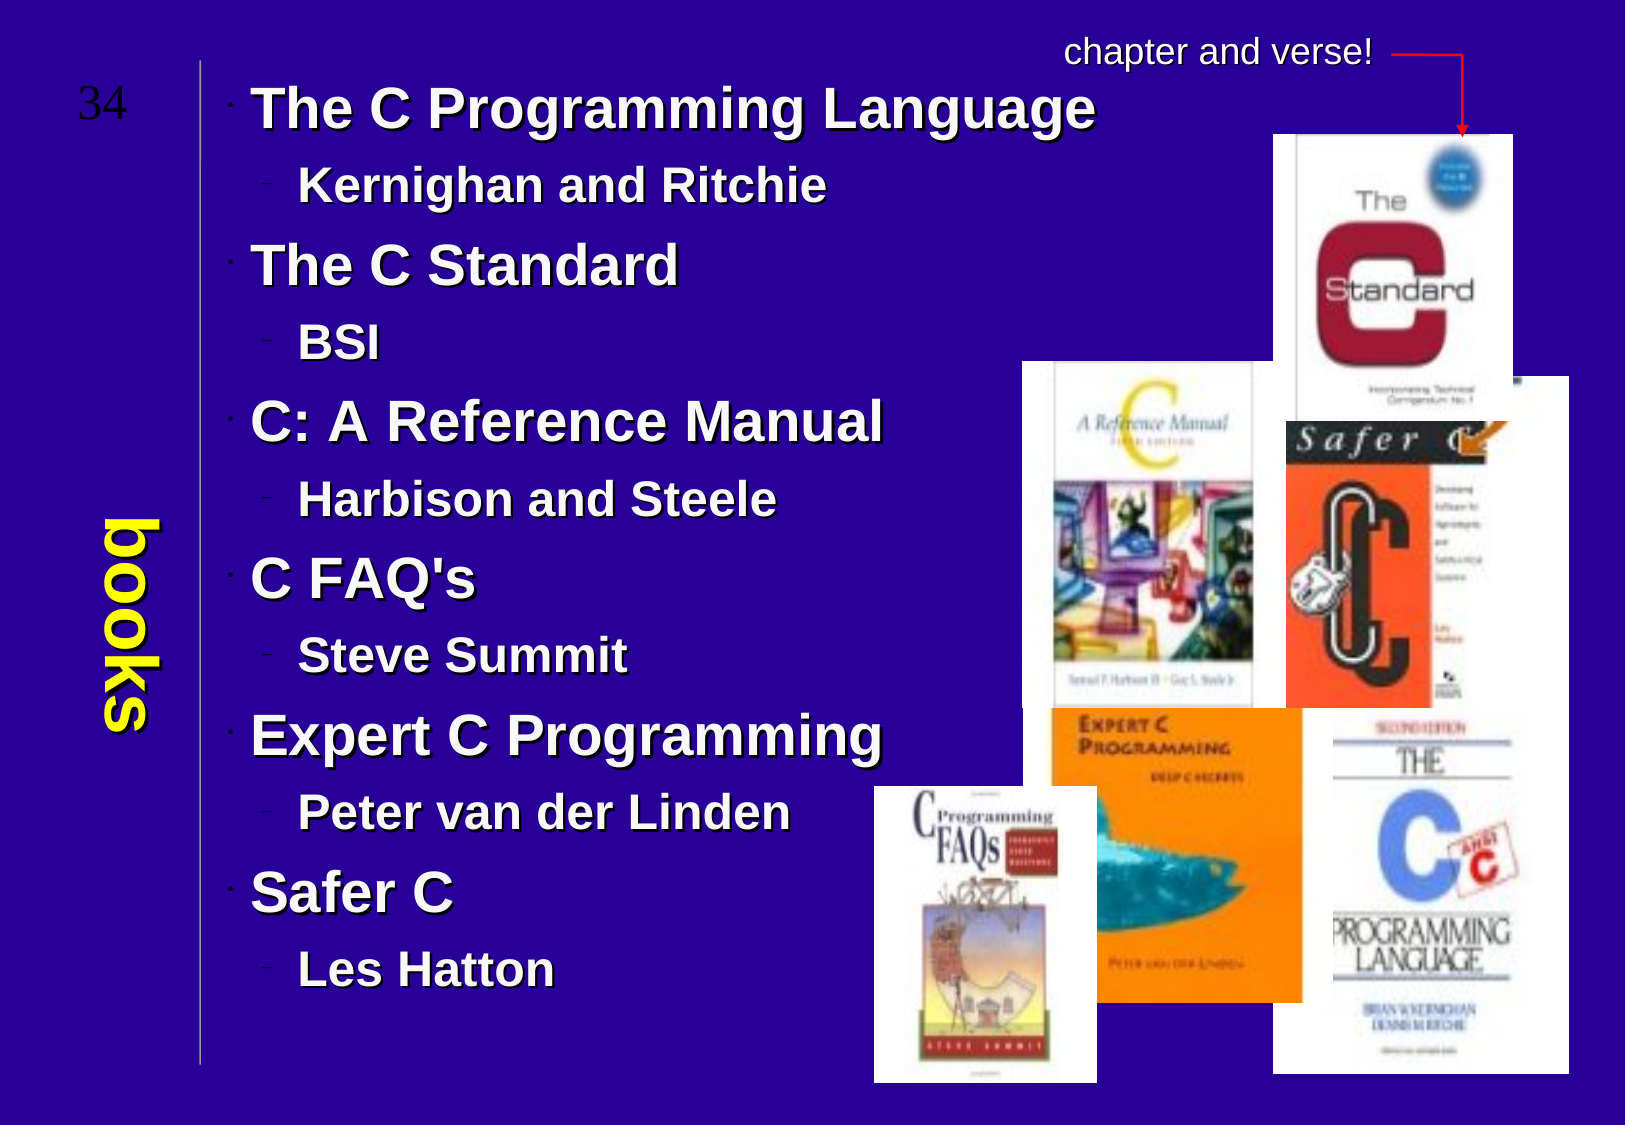

chapter and verse!
34
 The C Programming Language
Kernighan and Ritchie
 The C Standard
BSI
 C: A Reference Manual
Harbison and Steele
 C FAQ's
Steve Summit
 Expert C Programming
Peter van der Linden
 Safer C
Les Hatton
# books